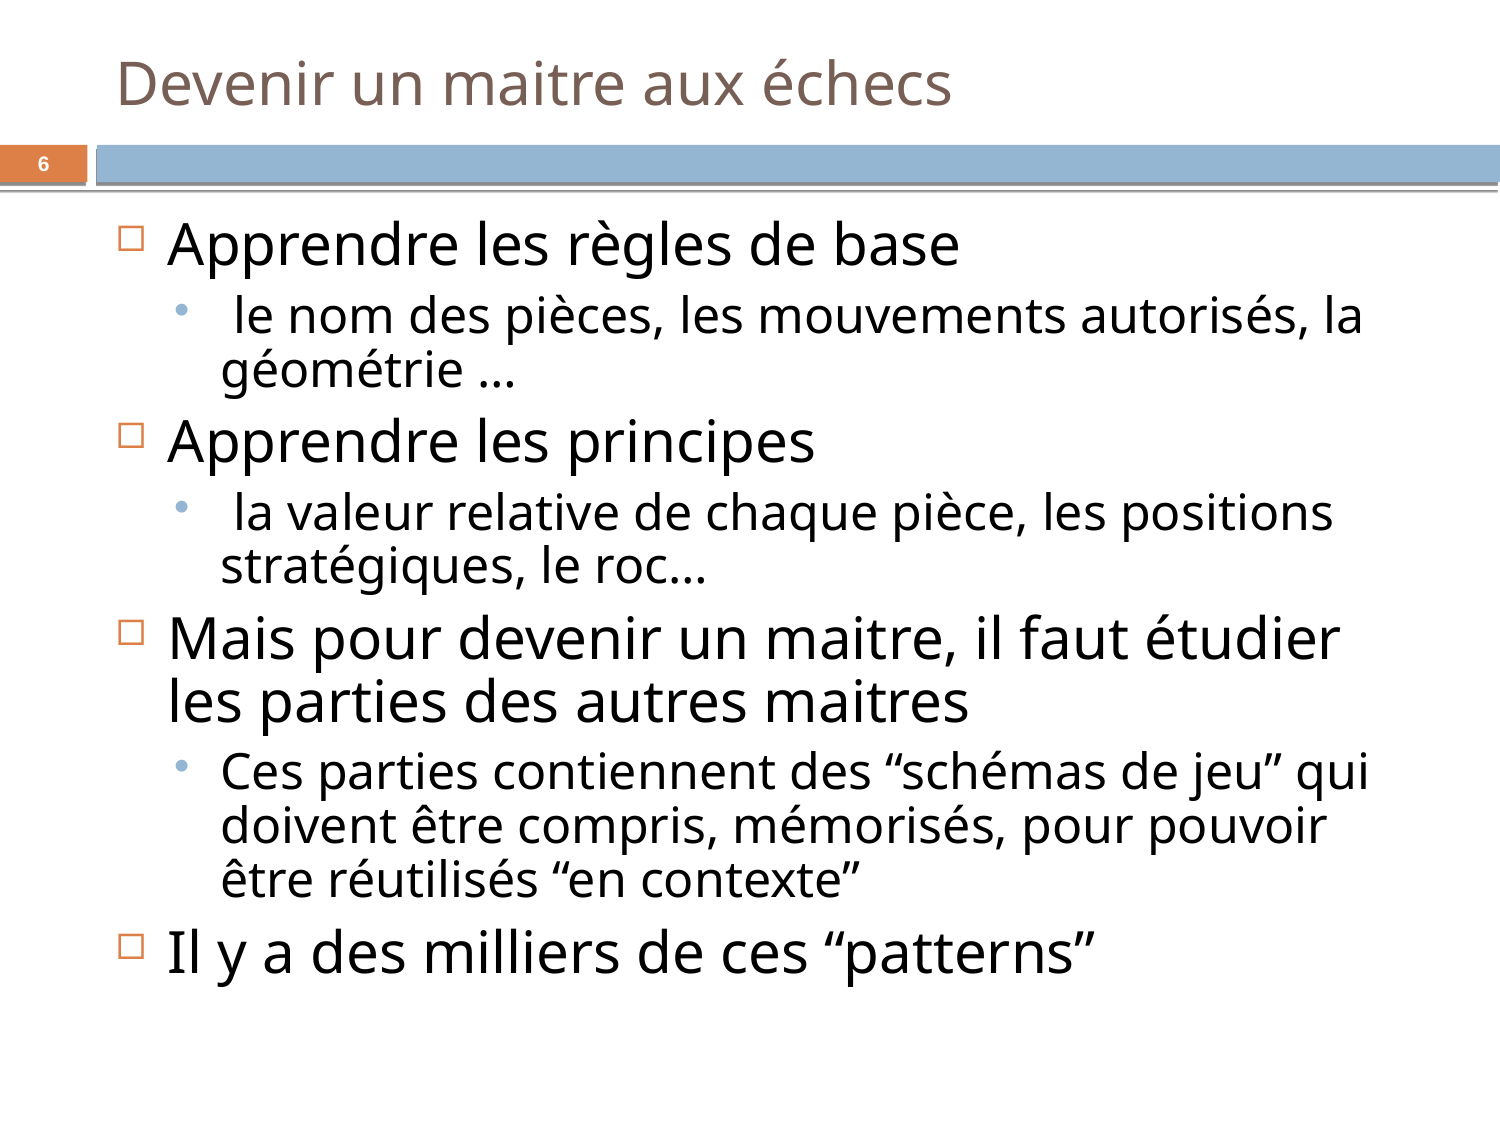

# Devenir un maitre aux échecs
Apprendre les règles de base
 le nom des pièces, les mouvements autorisés, la géométrie …
Apprendre les principes
 la valeur relative de chaque pièce, les positions stratégiques, le roc…
Mais pour devenir un maitre, il faut étudier les parties des autres maitres
Ces parties contiennent des “schémas de jeu” qui doivent être compris, mémorisés, pour pouvoir être réutilisés “en contexte”
Il y a des milliers de ces “patterns”